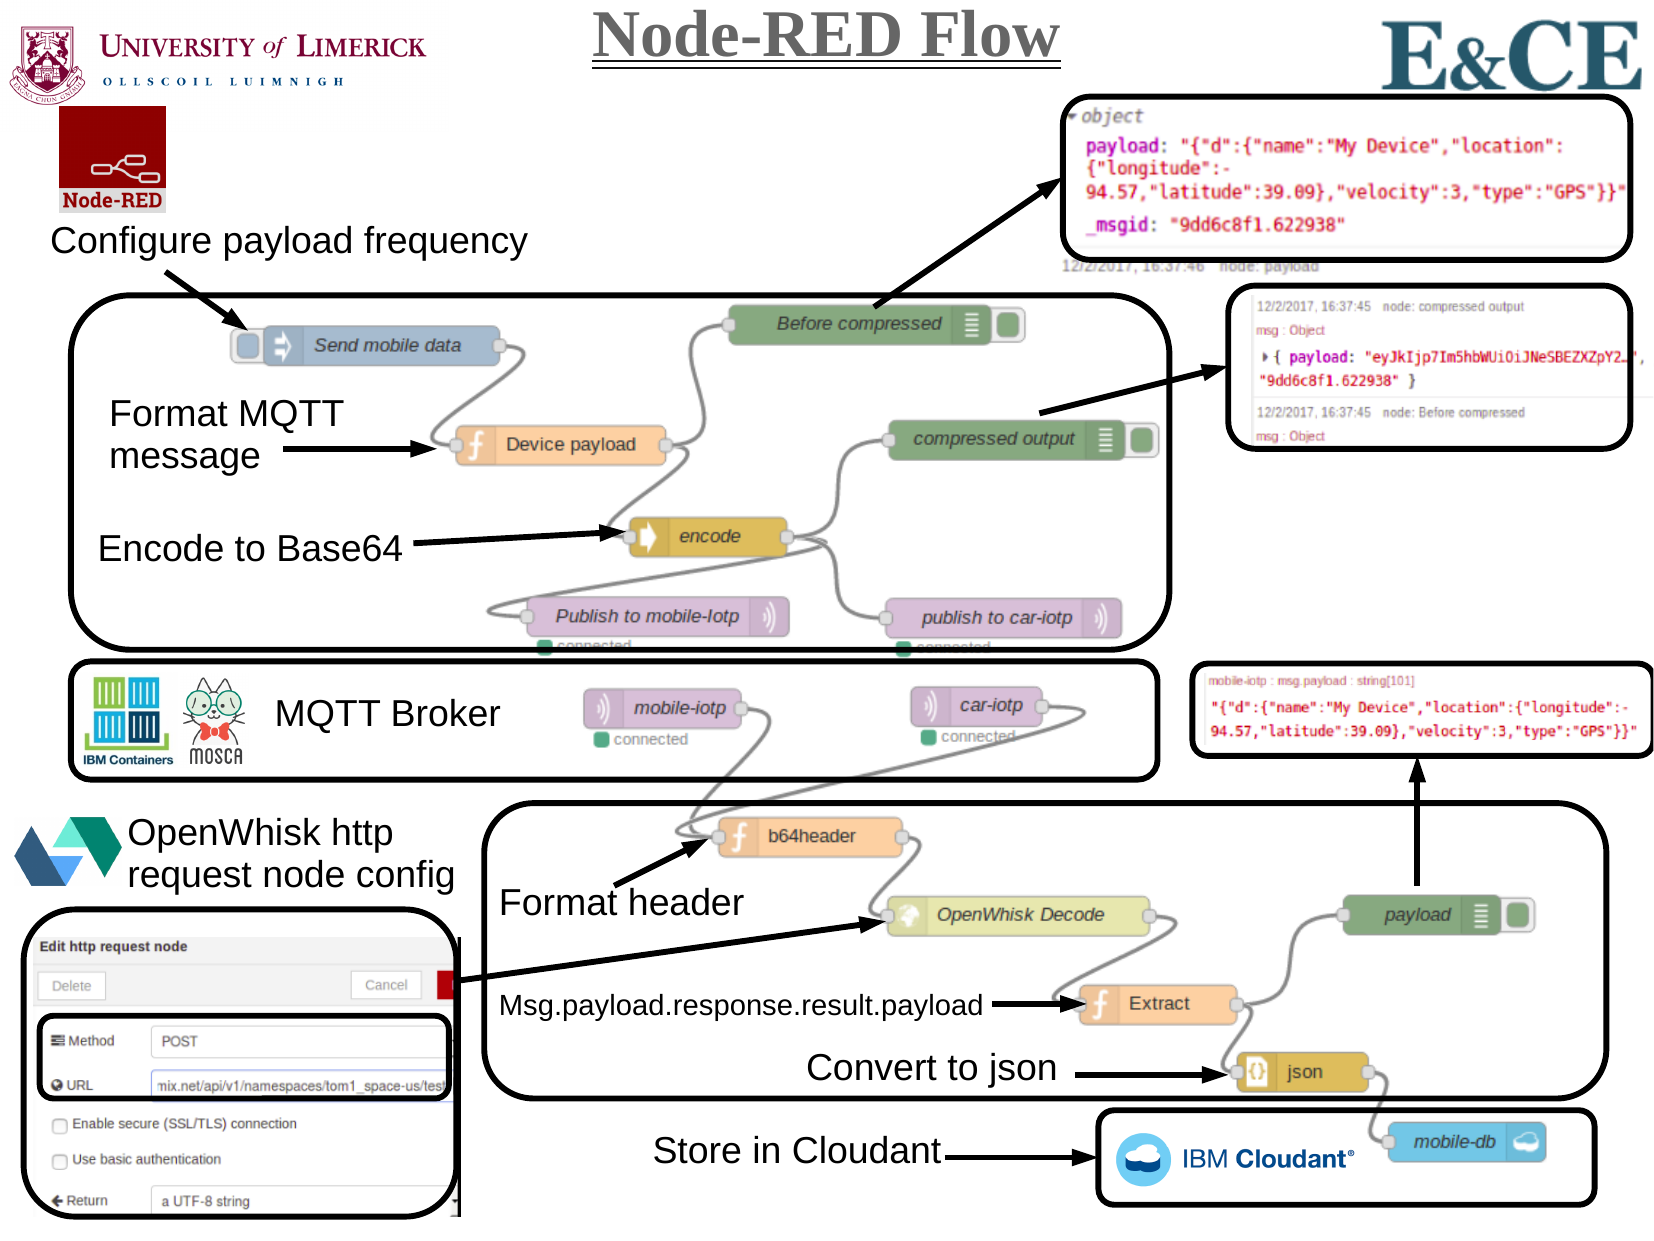

# Node-RED Flow
Configure payload frequency
Format MQTT message
Encode to Base64
MQTT Broker
OpenWhisk http request node config
Format header
Msg.payload.response.result.payload
Convert to json
Store in Cloudant